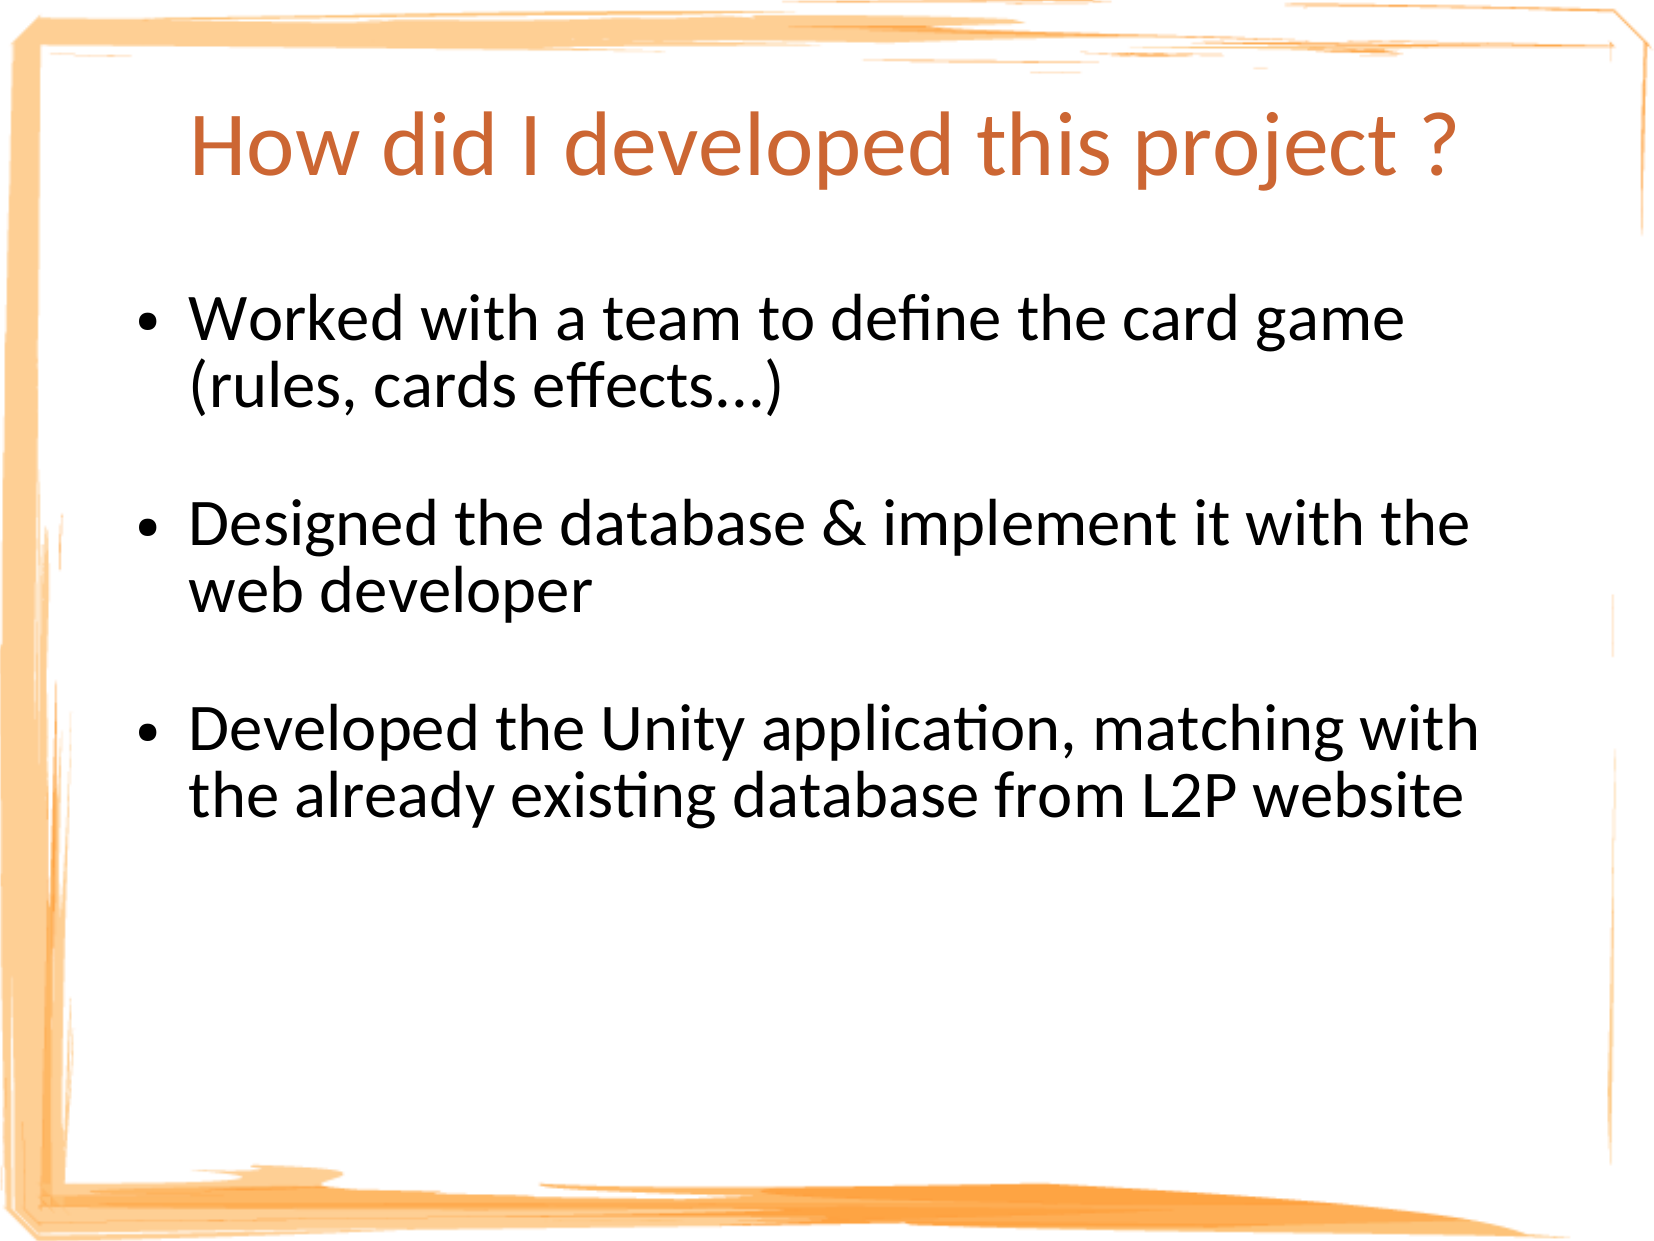

# How did I developed this project ?
Worked with a team to define the card game (rules, cards effects...)
Designed the database & implement it with the web developer
Developed the Unity application, matching with the already existing database from L2P website